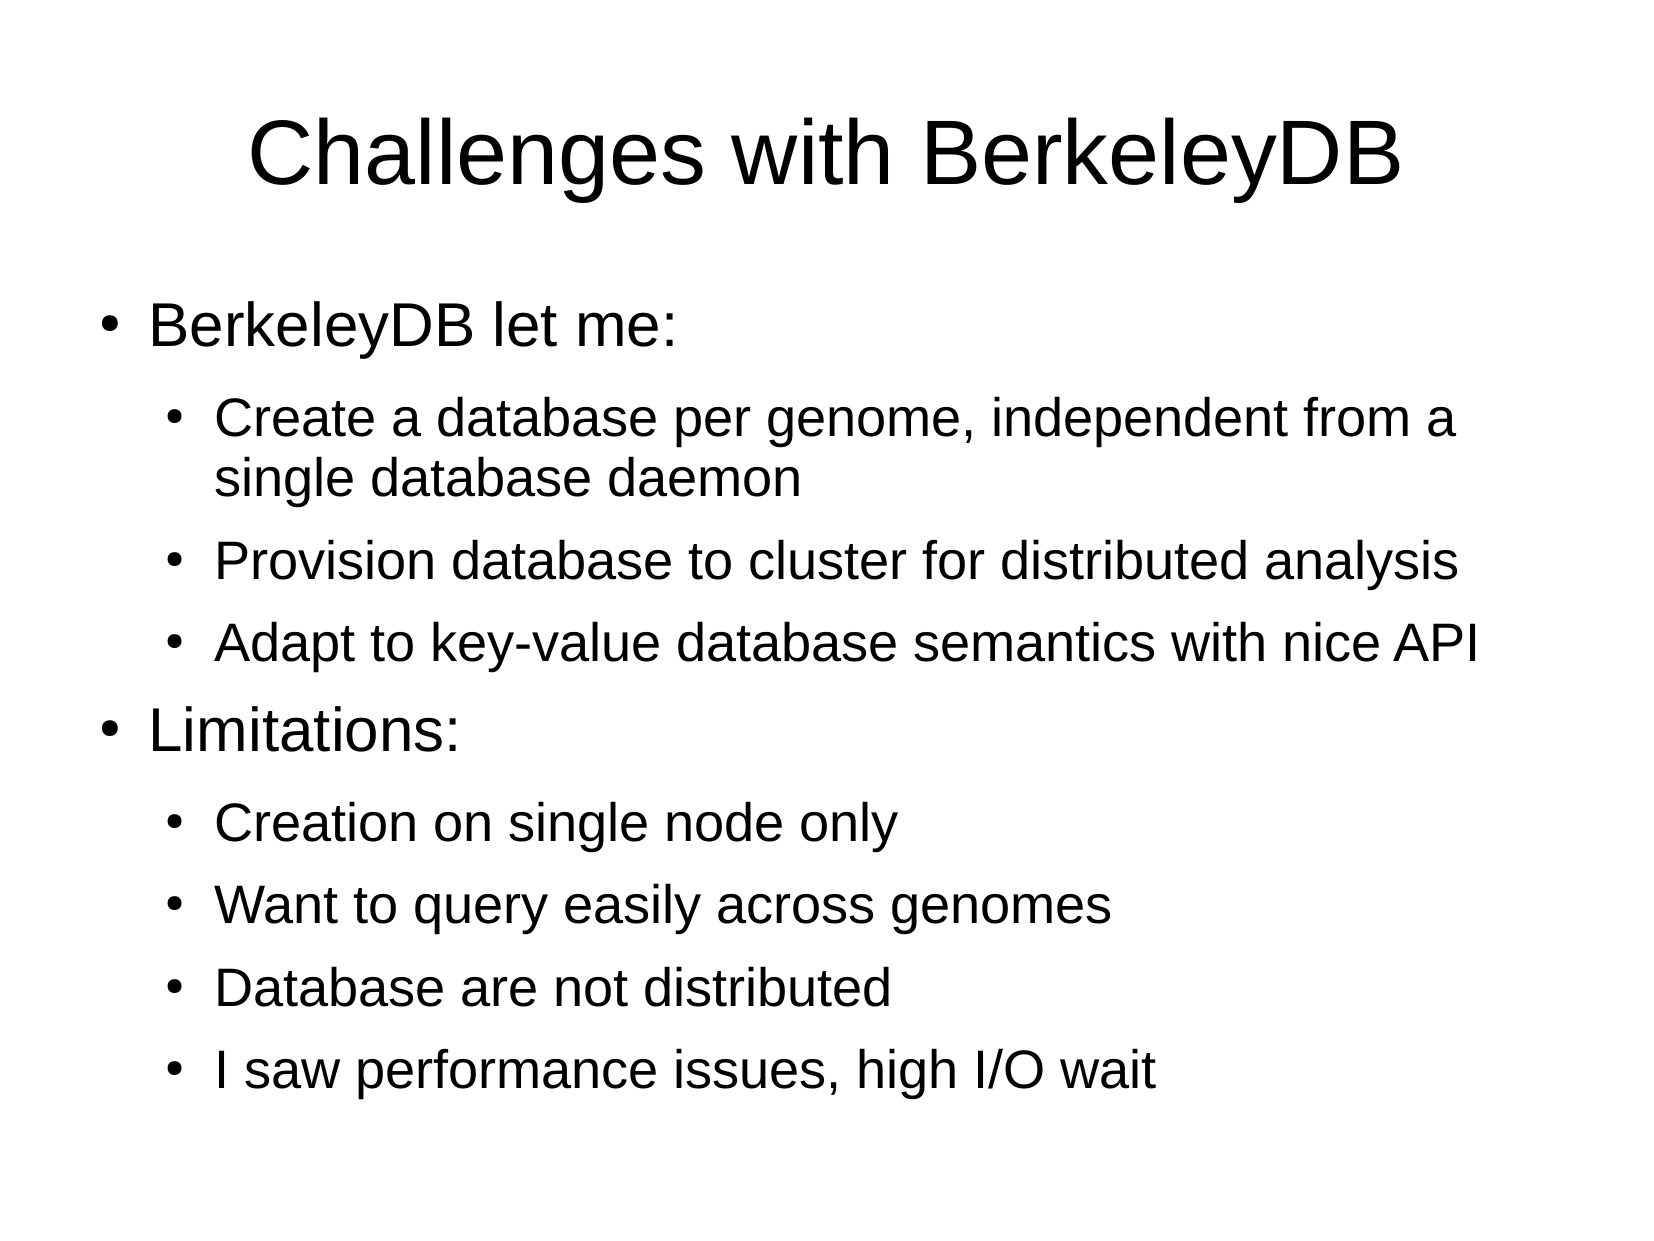

# Challenges with BerkeleyDB
BerkeleyDB let me:
Create a database per genome, independent from a single database daemon
Provision database to cluster for distributed analysis
Adapt to key-value database semantics with nice API
Limitations:
Creation on single node only
Want to query easily across genomes
Database are not distributed
I saw performance issues, high I/O wait